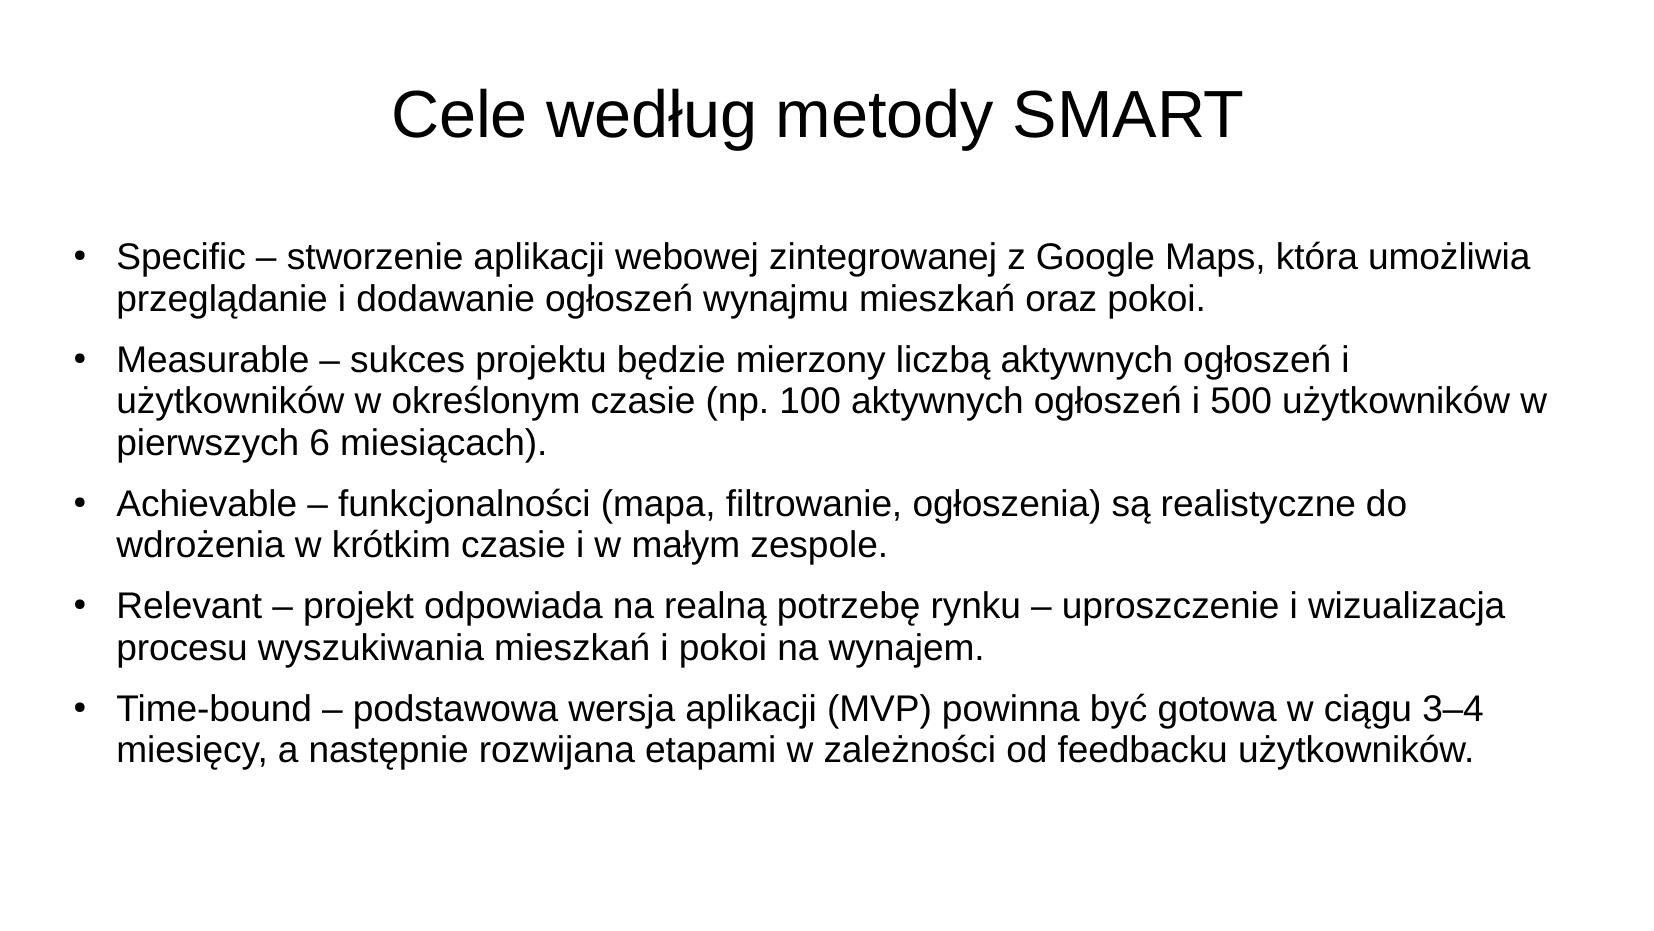

# Cele według metody SMART
Specific – stworzenie aplikacji webowej zintegrowanej z Google Maps, która umożliwia przeglądanie i dodawanie ogłoszeń wynajmu mieszkań oraz pokoi.
Measurable – sukces projektu będzie mierzony liczbą aktywnych ogłoszeń i użytkowników w określonym czasie (np. 100 aktywnych ogłoszeń i 500 użytkowników w pierwszych 6 miesiącach).
Achievable – funkcjonalności (mapa, filtrowanie, ogłoszenia) są realistyczne do wdrożenia w krótkim czasie i w małym zespole.
Relevant – projekt odpowiada na realną potrzebę rynku – uproszczenie i wizualizacja procesu wyszukiwania mieszkań i pokoi na wynajem.
Time-bound – podstawowa wersja aplikacji (MVP) powinna być gotowa w ciągu 3–4 miesięcy, a następnie rozwijana etapami w zależności od feedbacku użytkowników.